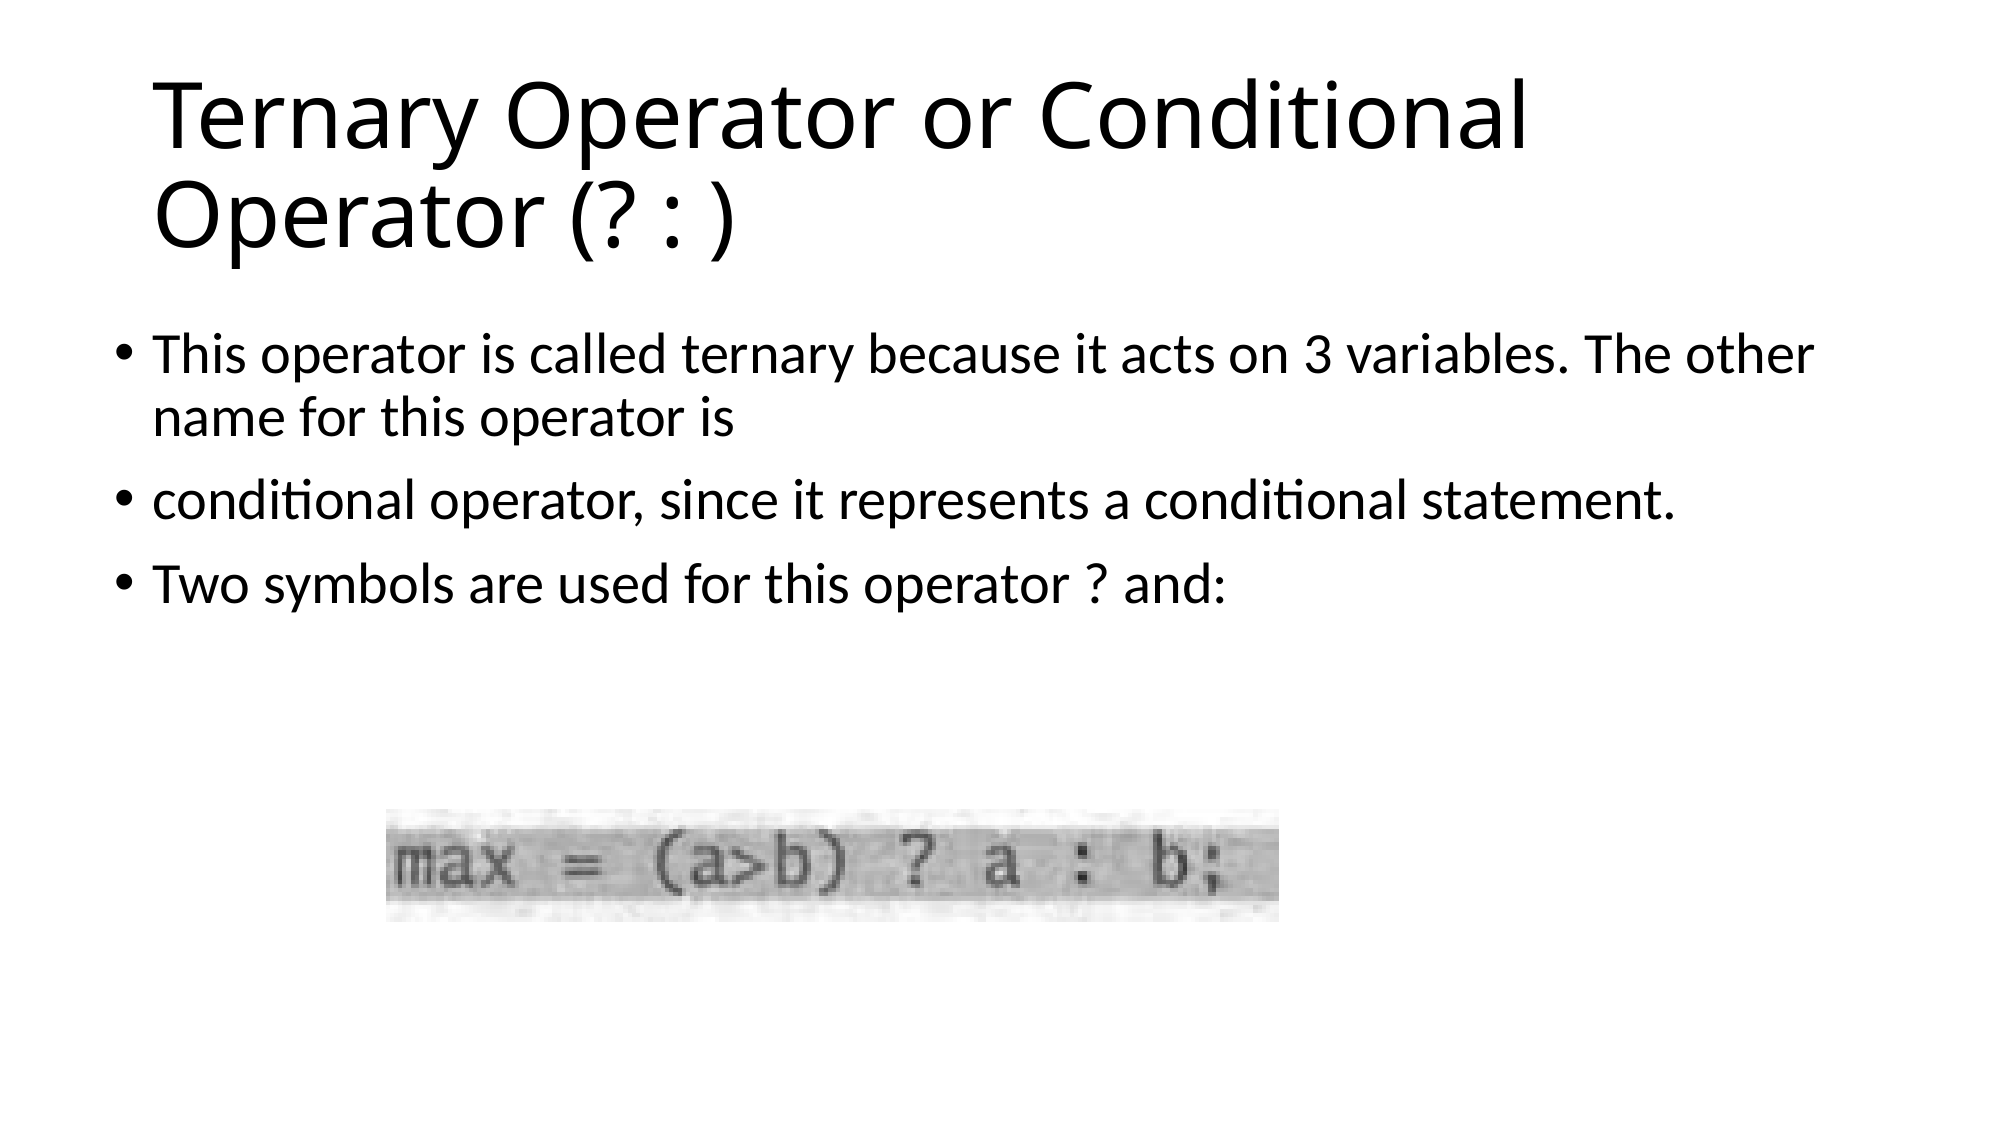

# Ternary Operator or Conditional Operator (? : )
This operator is called ternary because it acts on 3 variables. The other name for this operator is
conditional operator, since it represents a conditional statement.
Two symbols are used for this operator ? and: